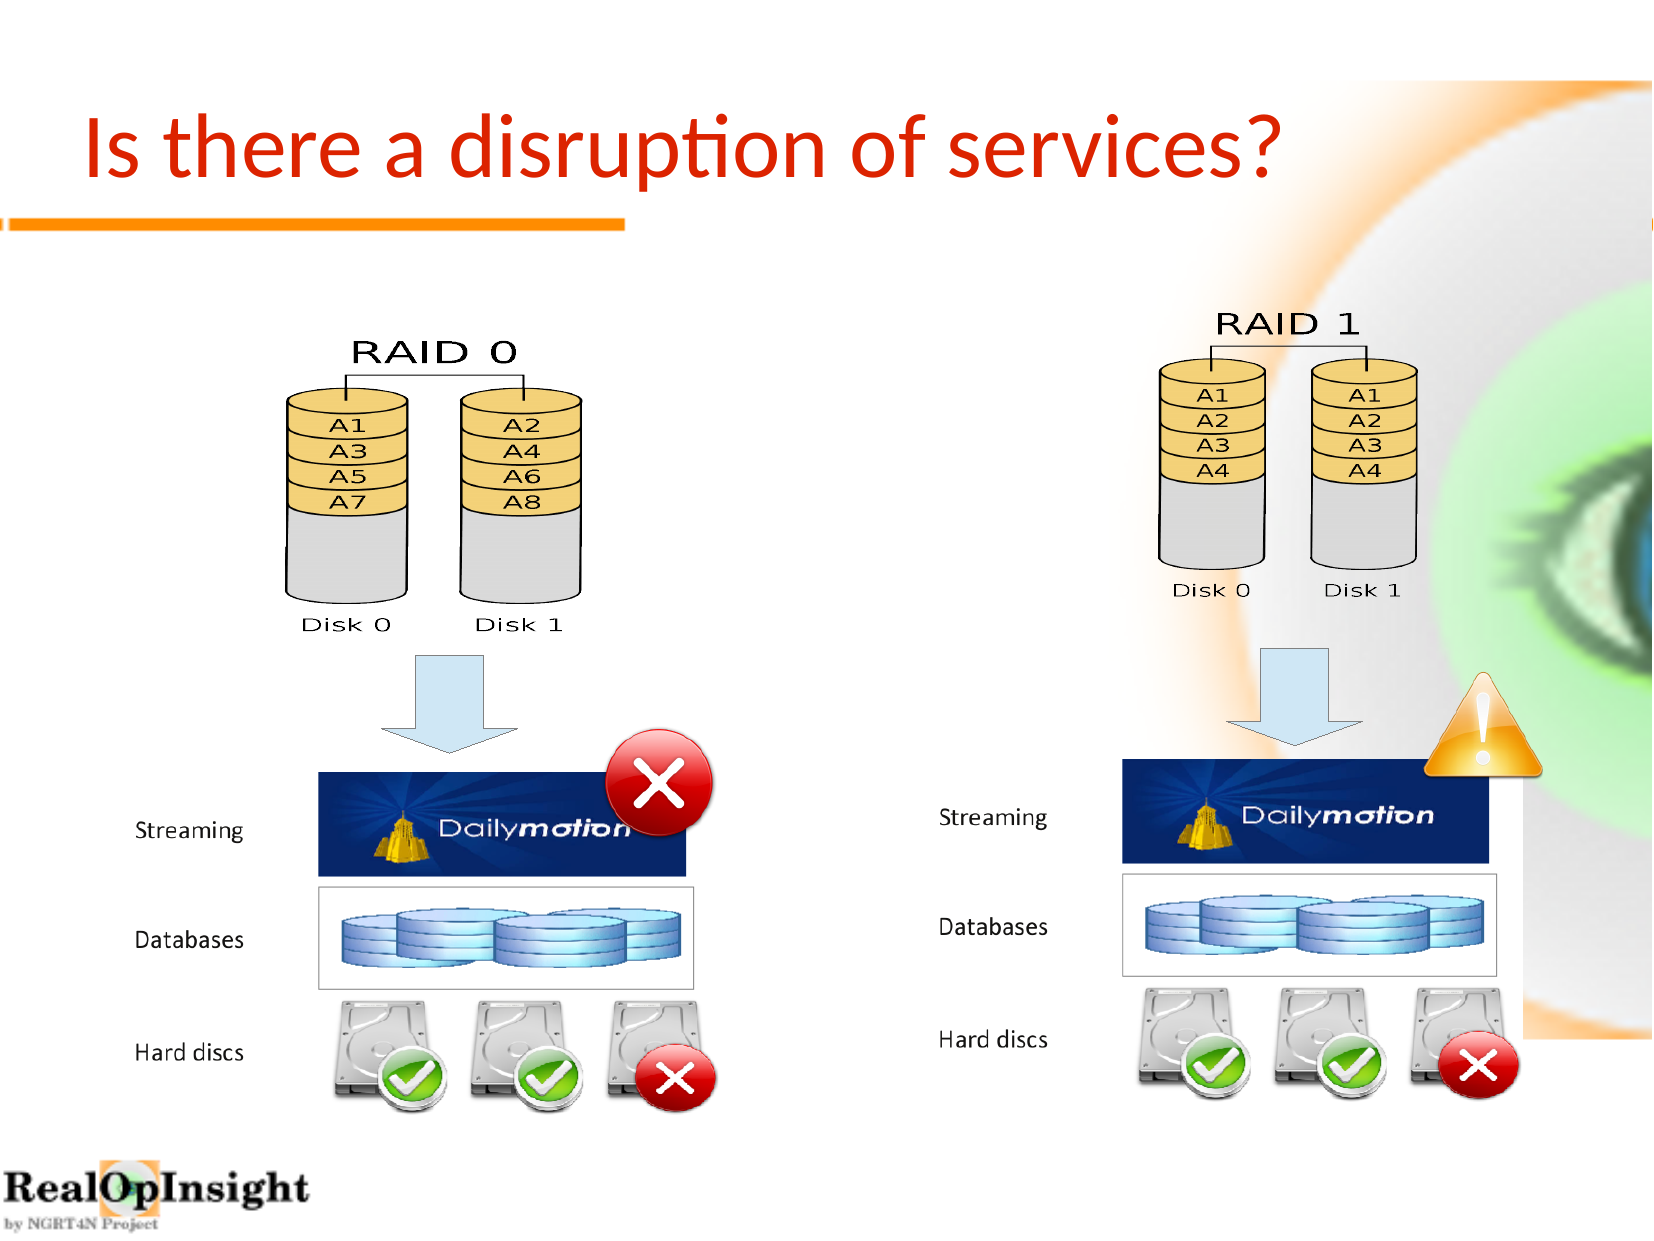

# Is there a disruption of services?